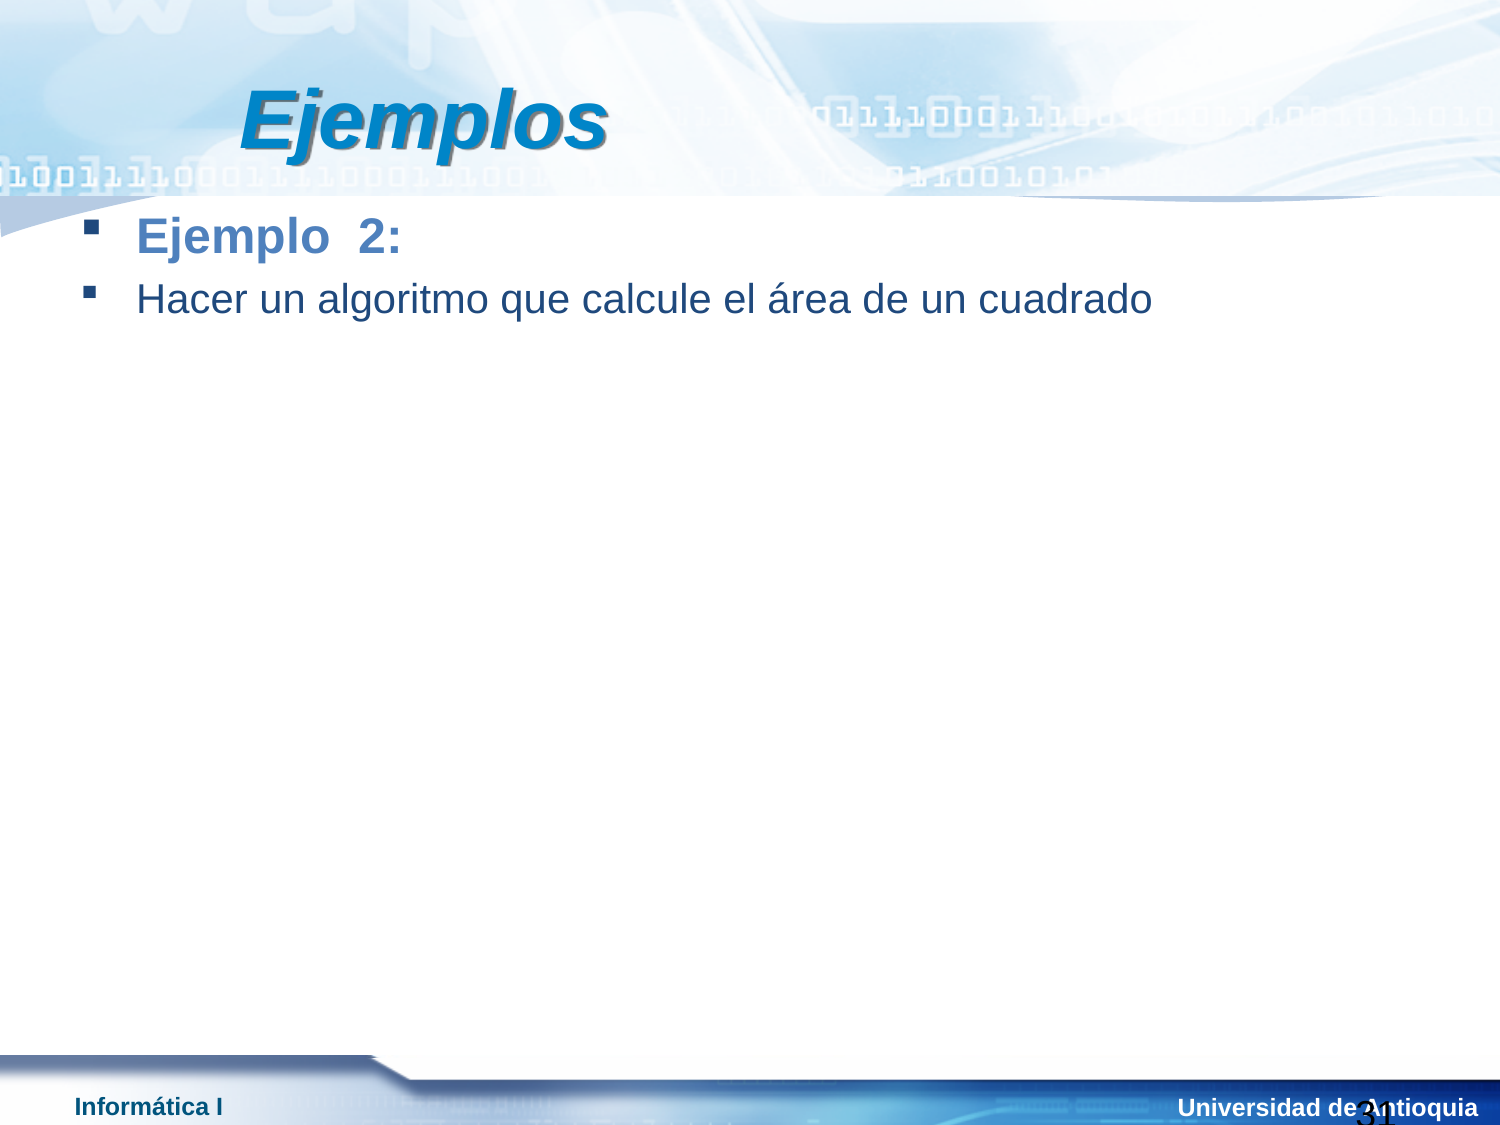

# Ejemplos
Ejemplo 2:
Hacer un algoritmo que calcule el área de un cuadrado